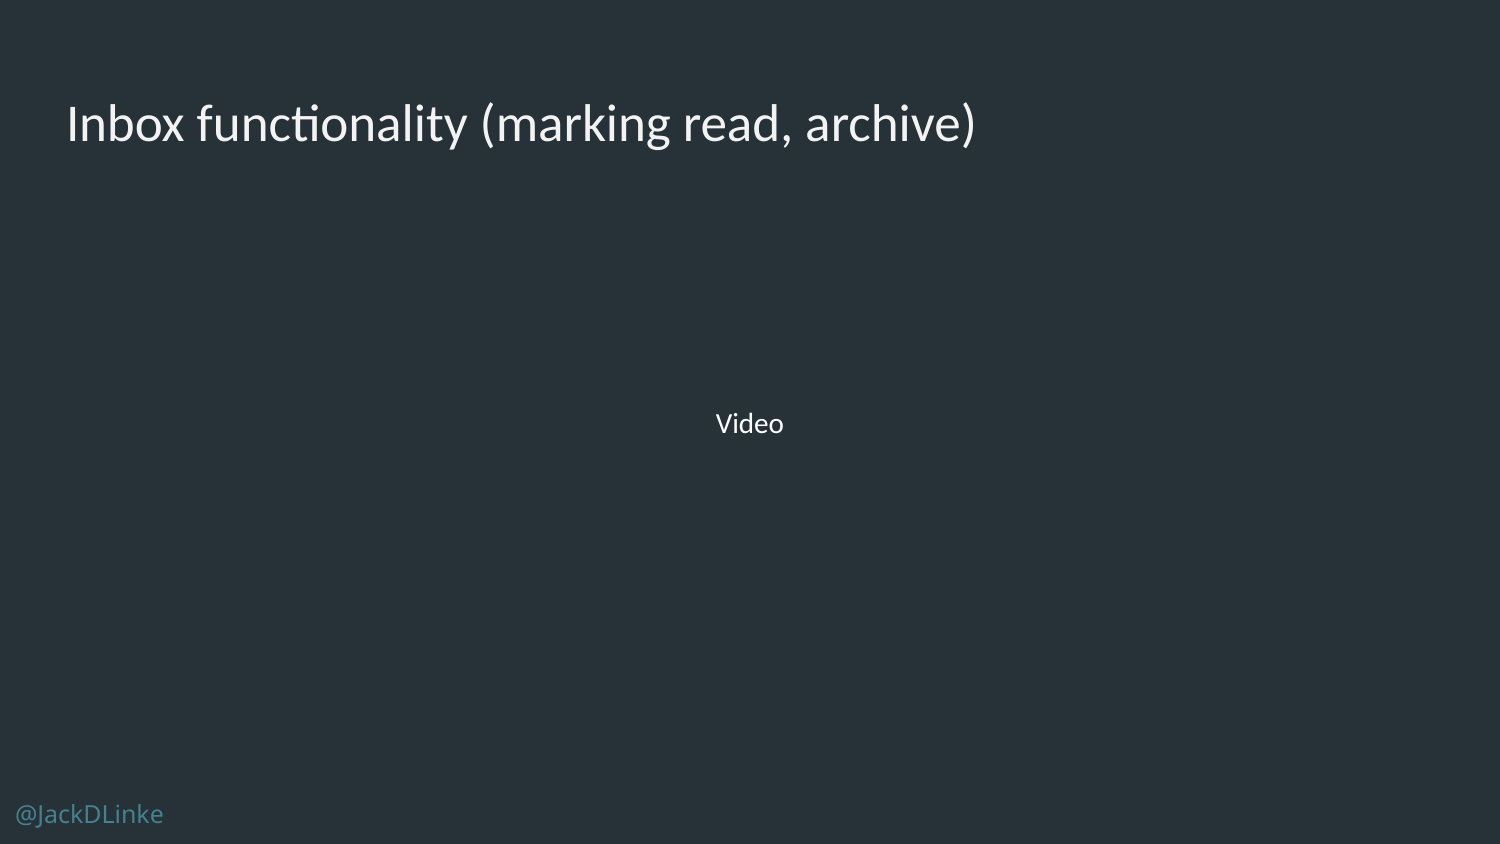

# Inbox functionality (marking read, archive)
Video